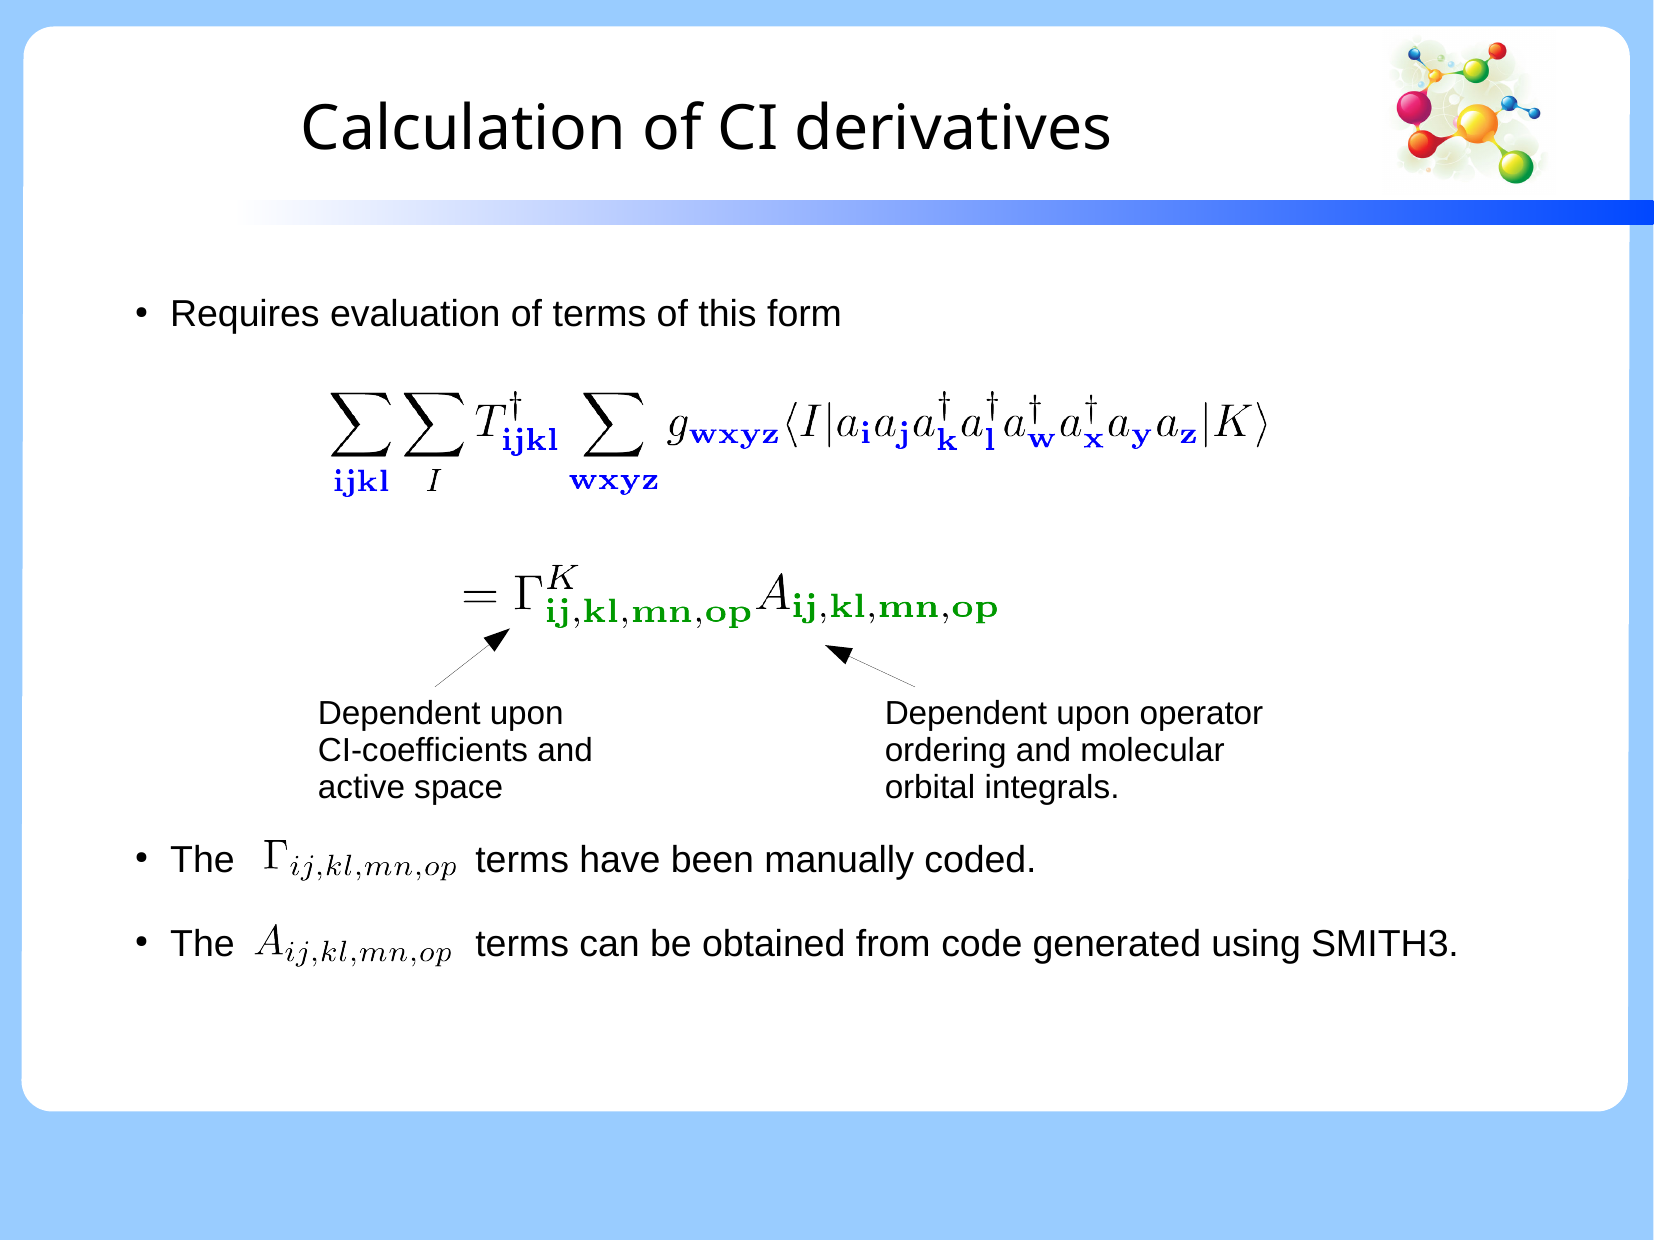

# Calculation of CI derivatives
Requires evaluation of terms of this form
The terms have been manually coded.
The terms can be obtained from code generated using SMITH3.
Dependent upon
CI-coefficients and active space
Dependent upon operator ordering and molecular orbital integrals.